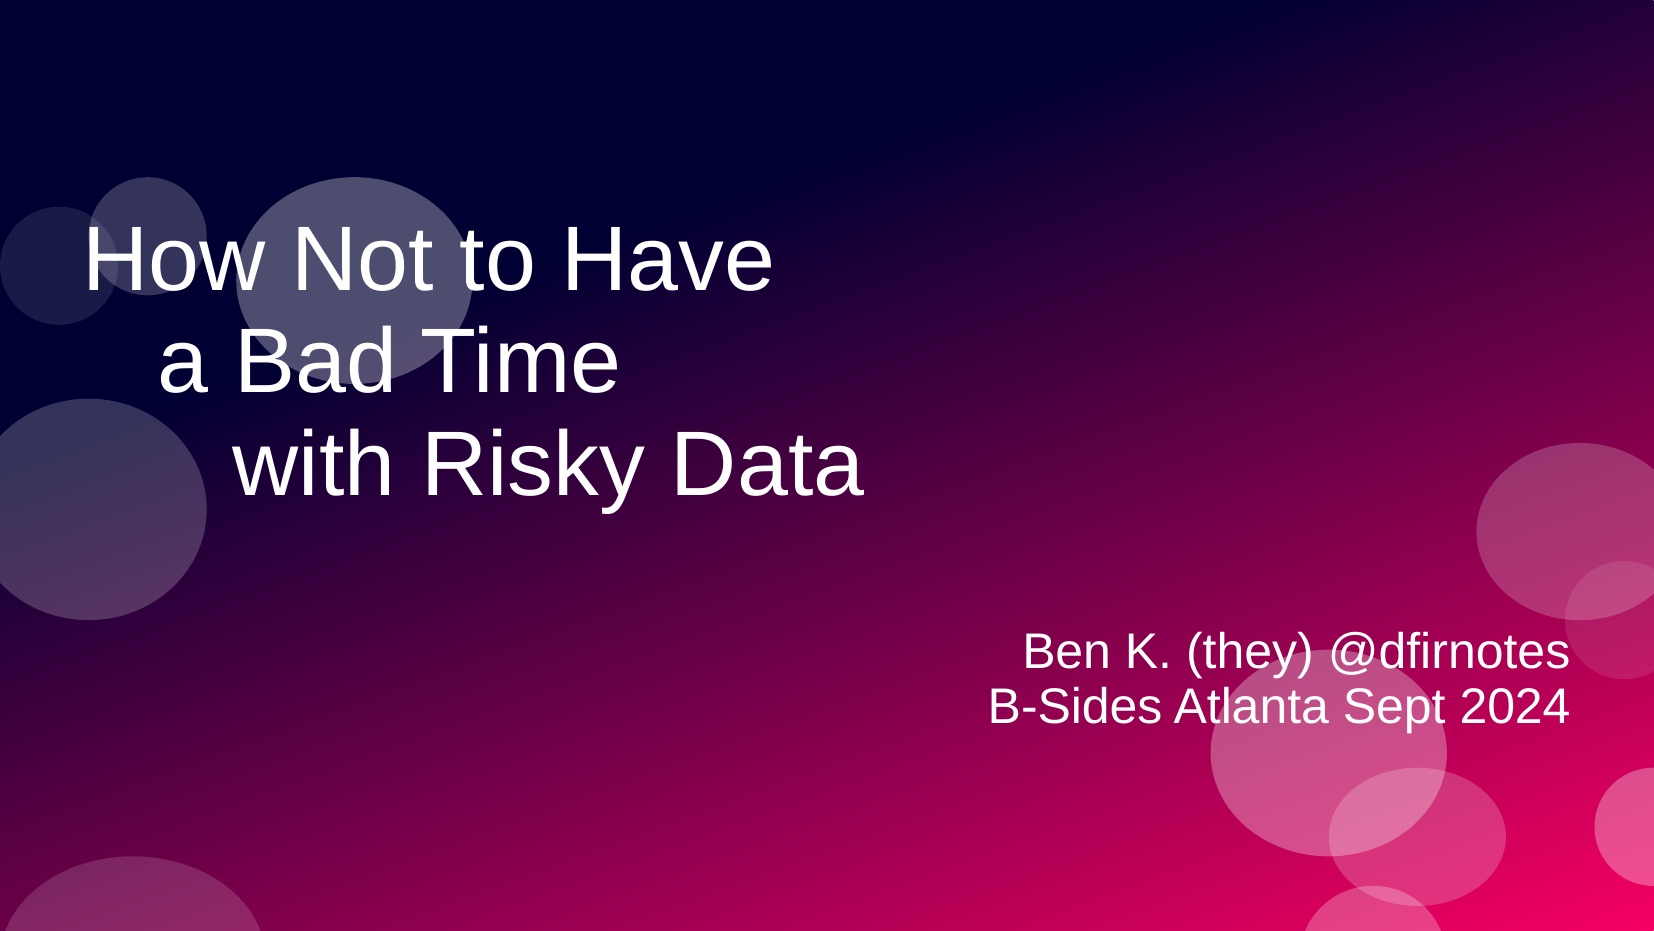

# How Not to Have a Bad Time with Risky Data
Ben K. (they) @dfirnotes
B-Sides Atlanta Sept 2024